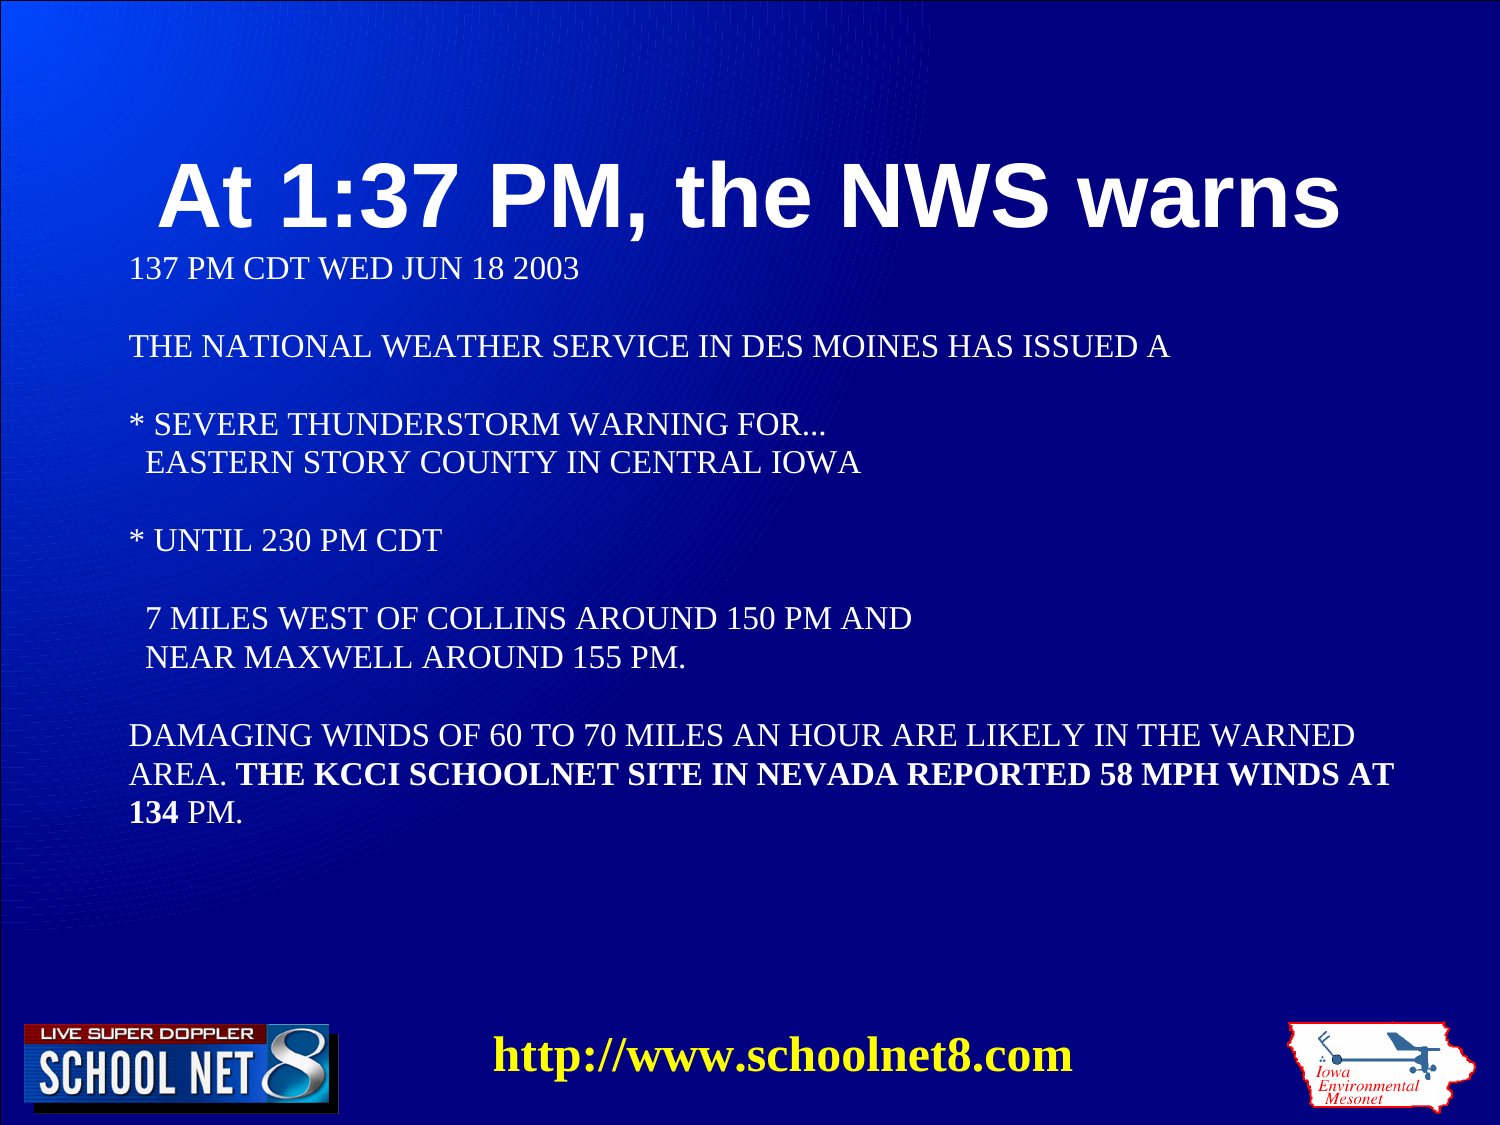

# At 1:37 PM, the NWS warns
137 PM CDT WED JUN 18 2003
THE NATIONAL WEATHER SERVICE IN DES MOINES HAS ISSUED A
* SEVERE THUNDERSTORM WARNING FOR...
 EASTERN STORY COUNTY IN CENTRAL IOWA
* UNTIL 230 PM CDT
 7 MILES WEST OF COLLINS AROUND 150 PM AND
 NEAR MAXWELL AROUND 155 PM.
DAMAGING WINDS OF 60 TO 70 MILES AN HOUR ARE LIKELY IN THE WARNED
AREA. THE KCCI SCHOOLNET SITE IN NEVADA REPORTED 58 MPH WINDS AT 134 PM.